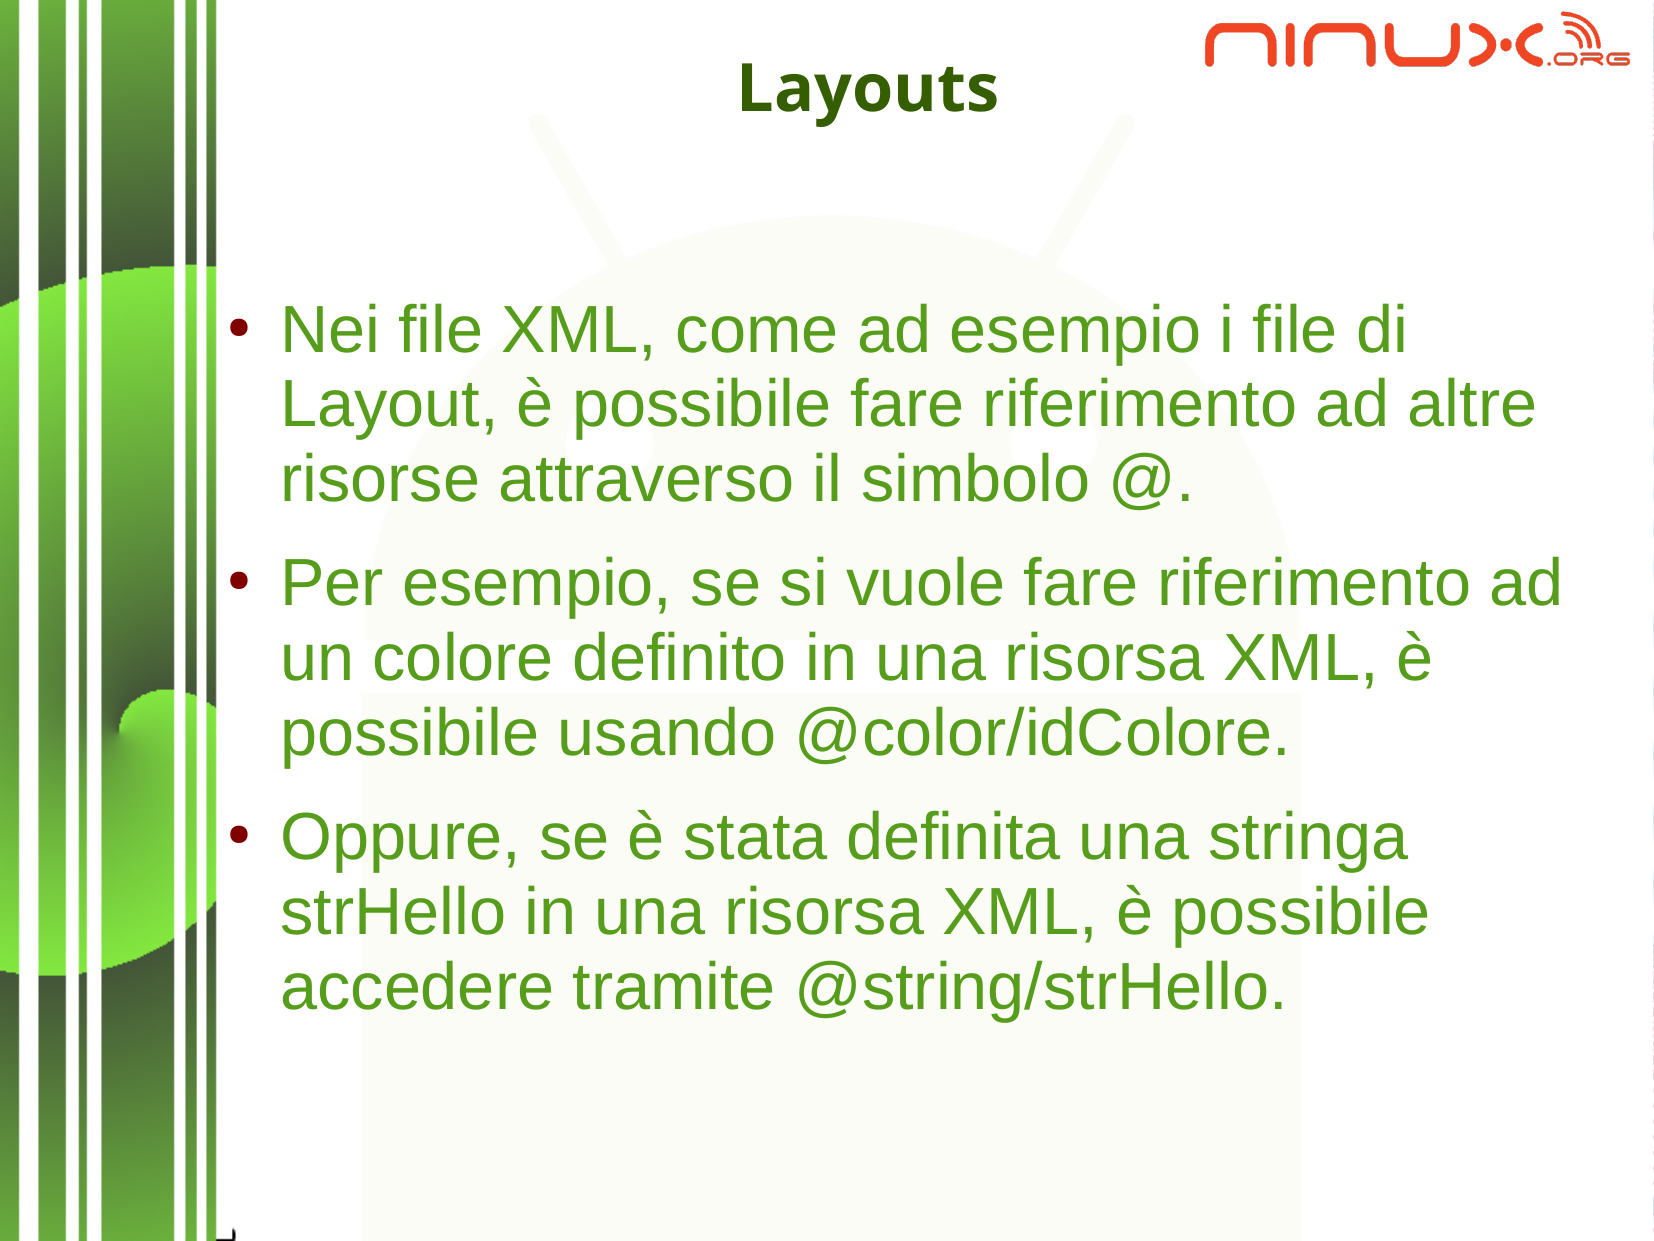

# Layouts
Nei file XML, come ad esempio i file di Layout, è possibile fare riferimento ad altre risorse attraverso il simbolo @.
Per esempio, se si vuole fare riferimento ad un colore definito in una risorsa XML, è possibile usando @color/idColore.
Oppure, se è stata definita una stringa strHello in una risorsa XML, è possibile accedere tramite @string/strHello.